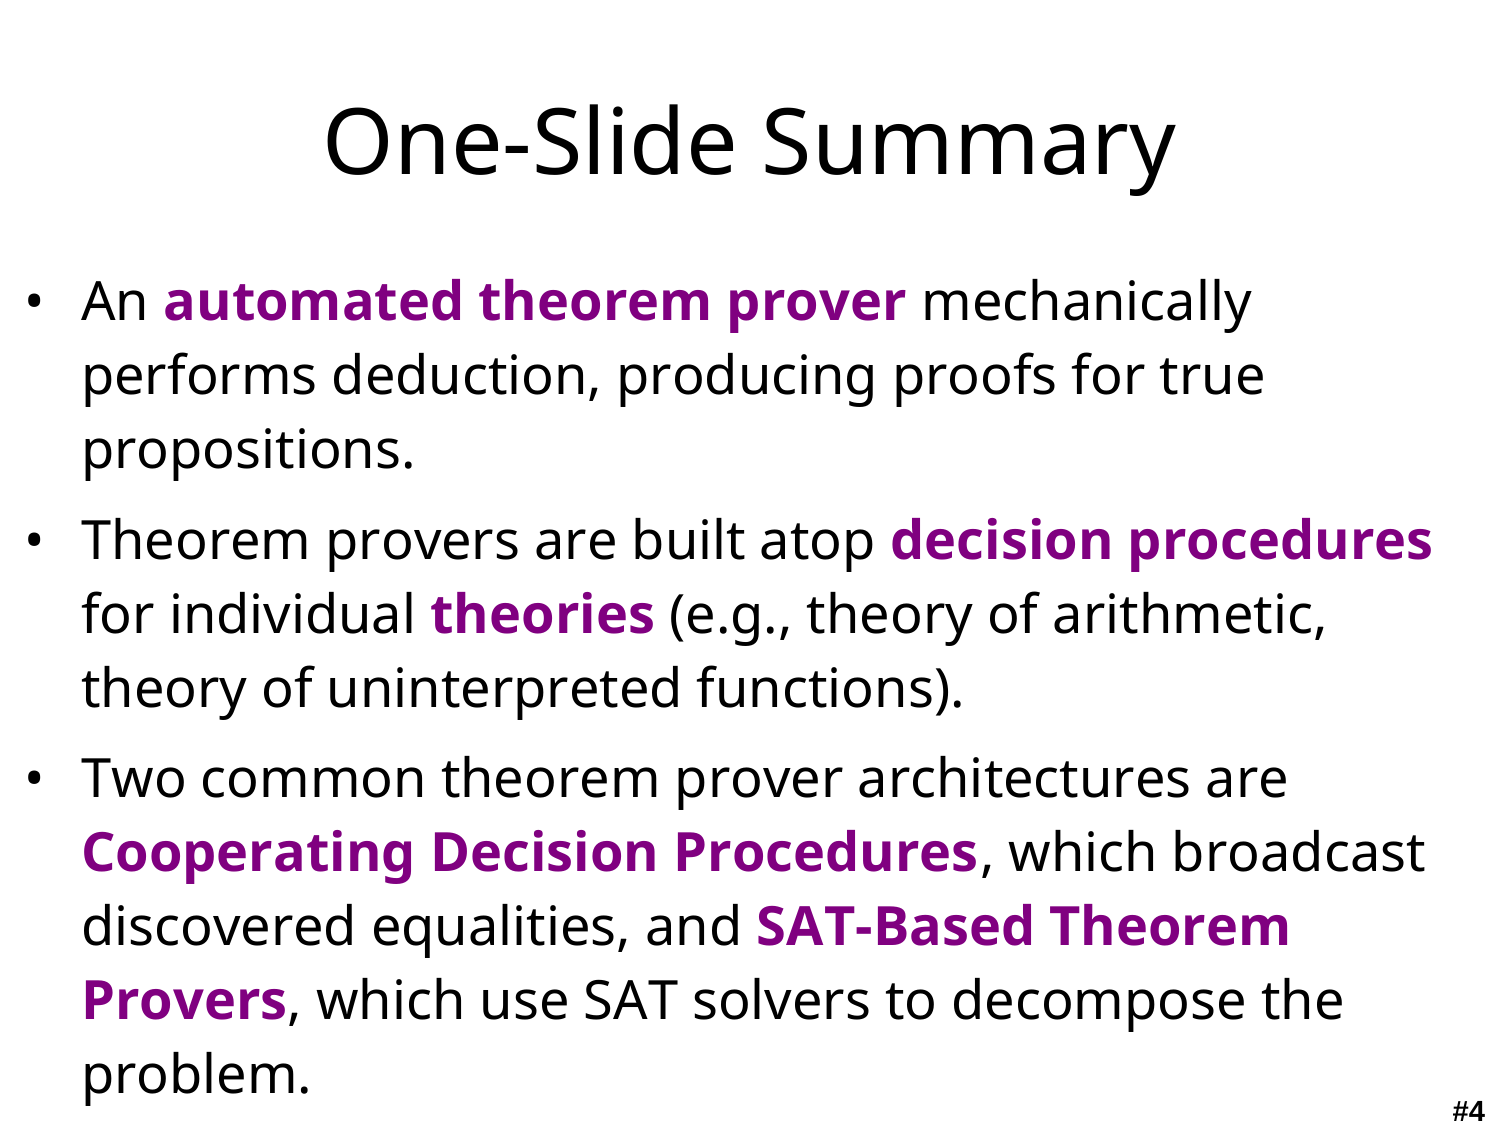

# One-Slide Summary
An automated theorem prover mechanically performs deduction, producing proofs for true propositions.
Theorem provers are built atop decision procedures for individual theories (e.g., theory of arithmetic, theory of uninterpreted functions).
Two common theorem prover architectures are Cooperating Decision Procedures, which broadcast discovered equalities, and SAT-Based Theorem Provers, which use SAT solvers to decompose the problem.
Proof Checking is equivalent to type checking in a dependent type system.
4